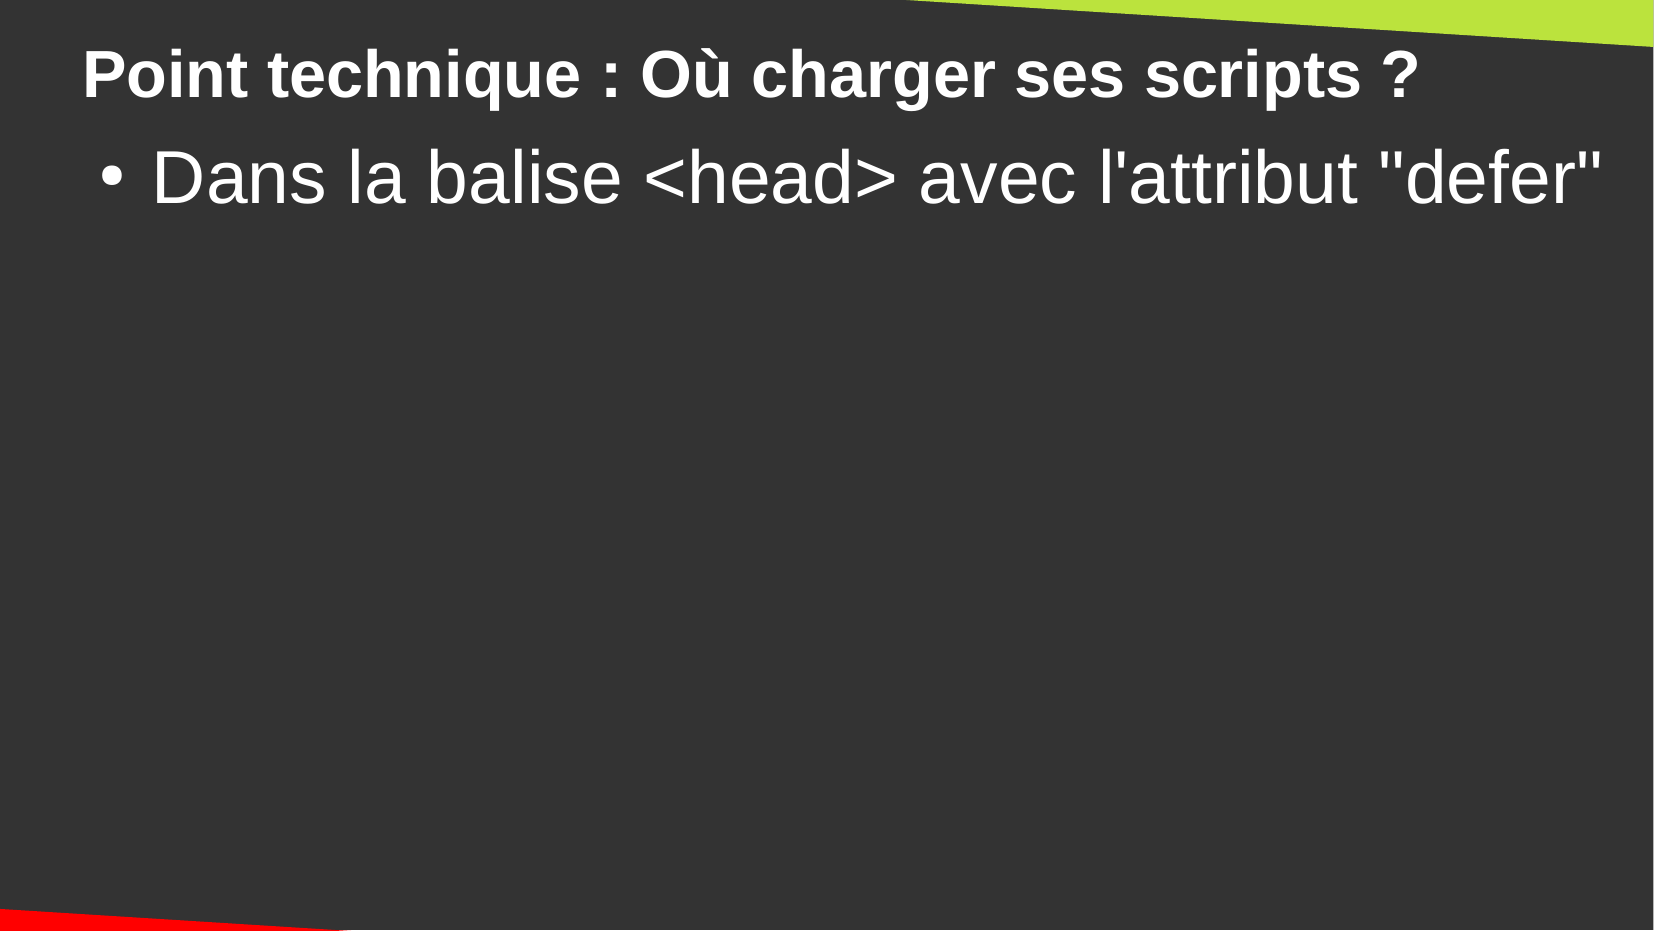

# Point technique : Où charger ses scripts ?
Dans la balise <head> avec l'attribut "defer"